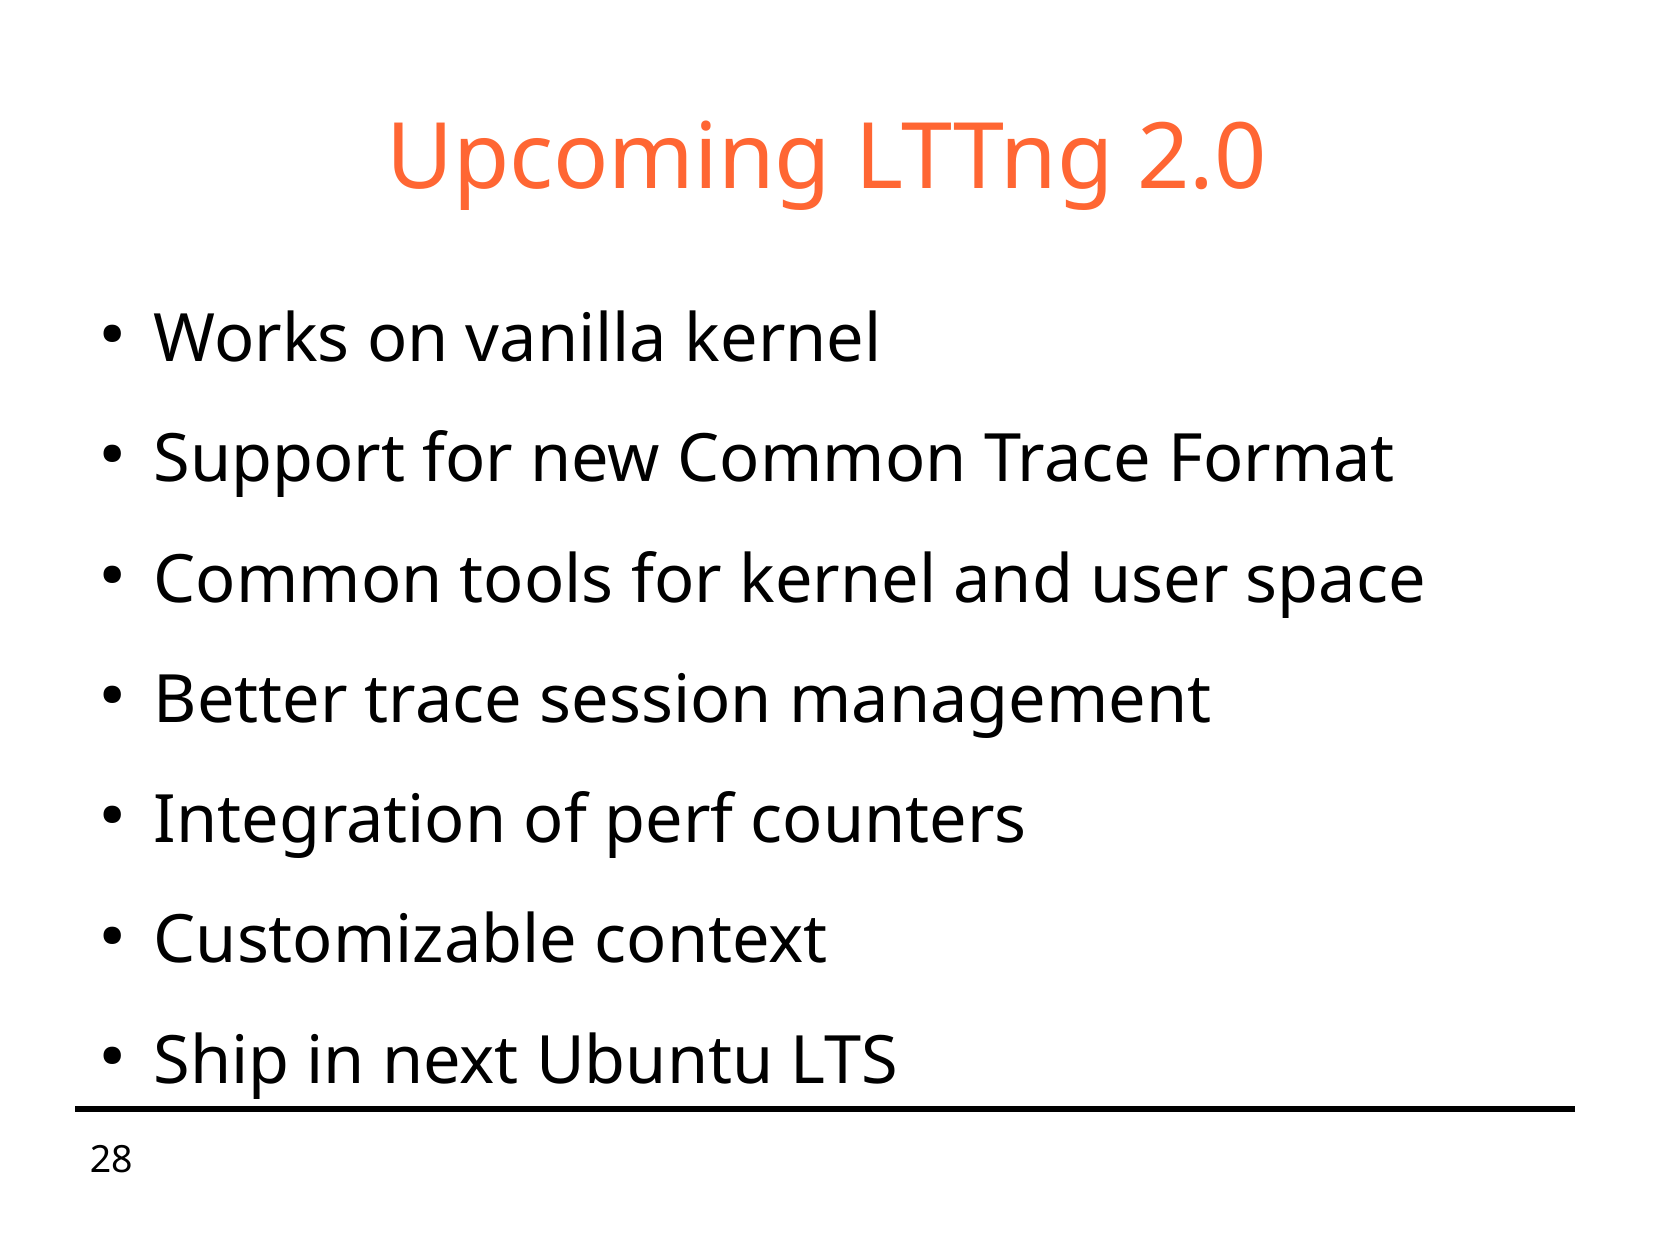

# Upcoming LTTng 2.0
Works on vanilla kernel
Support for new Common Trace Format
Common tools for kernel and user space
Better trace session management
Integration of perf counters
Customizable context
Ship in next Ubuntu LTS